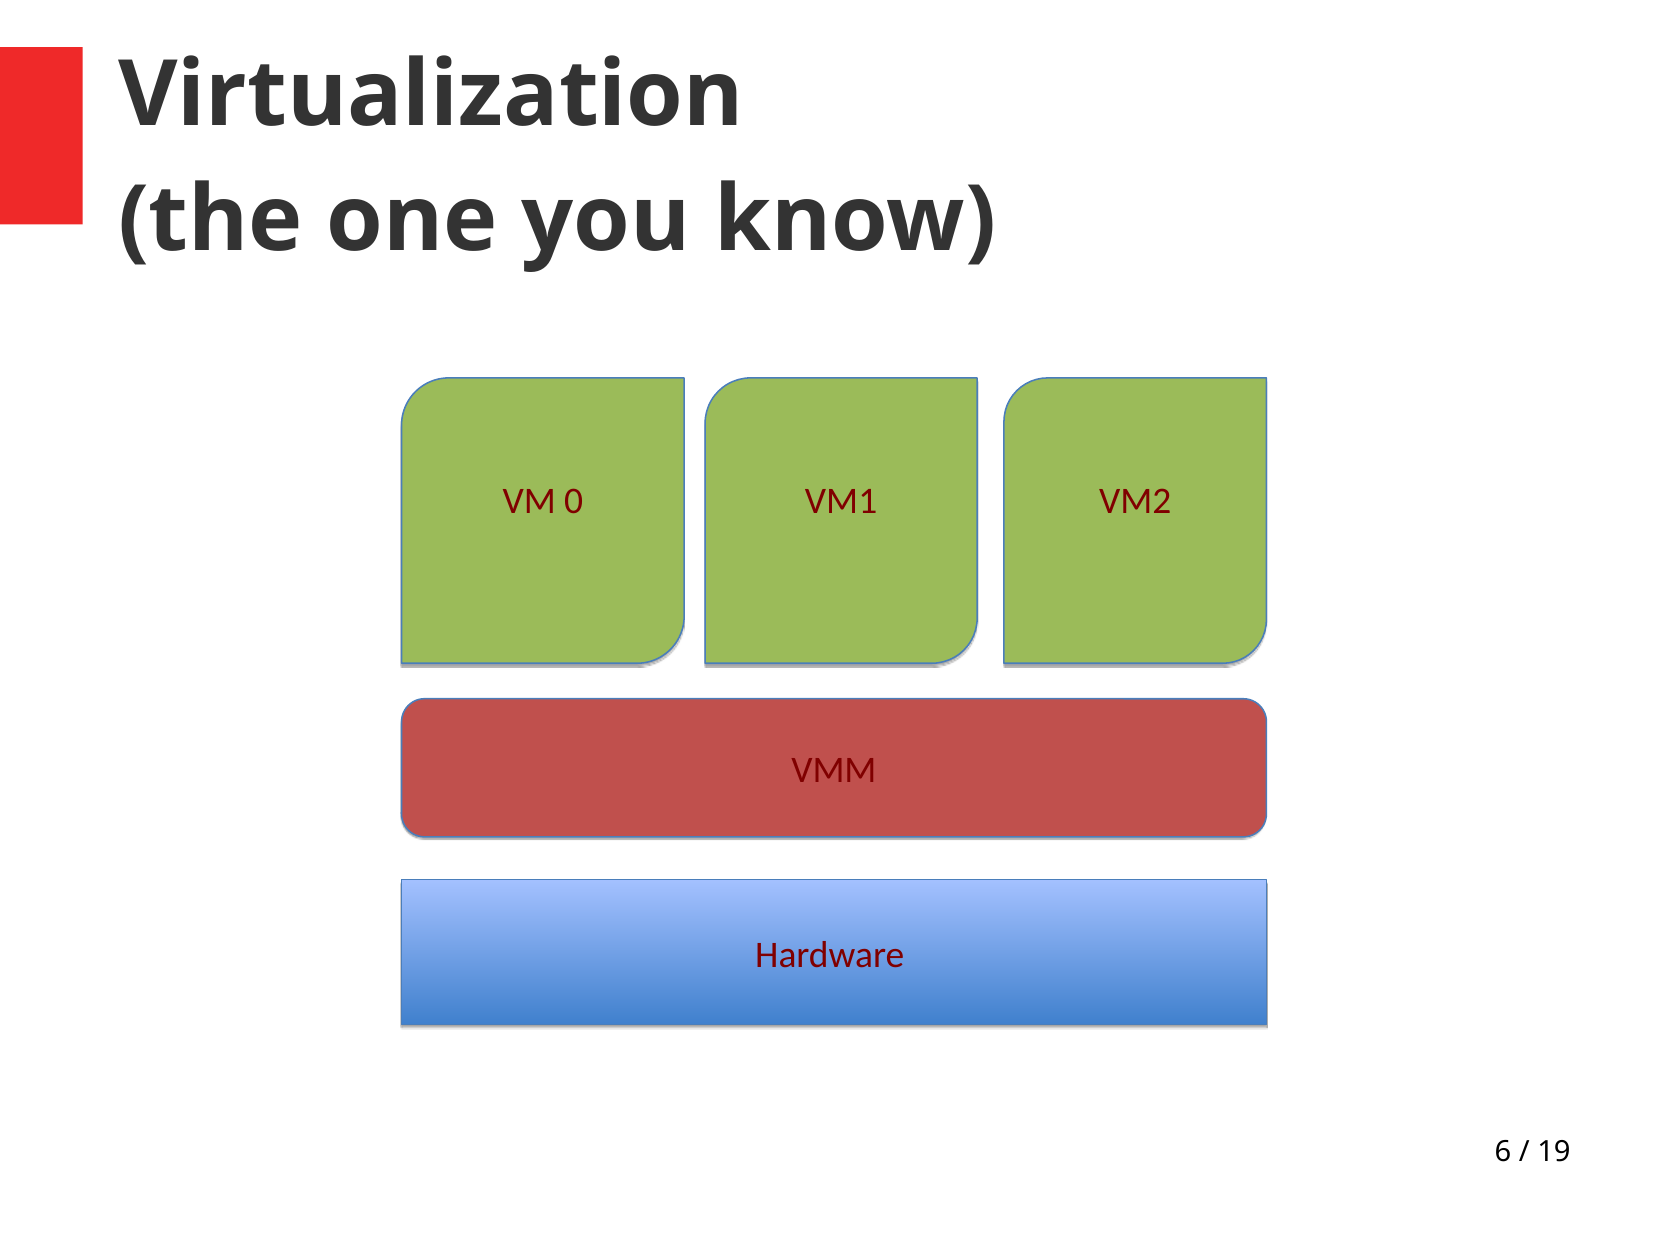

# Virtualization (the one you know)
VM 0
VM1
VM2
VMM
Hardware
6